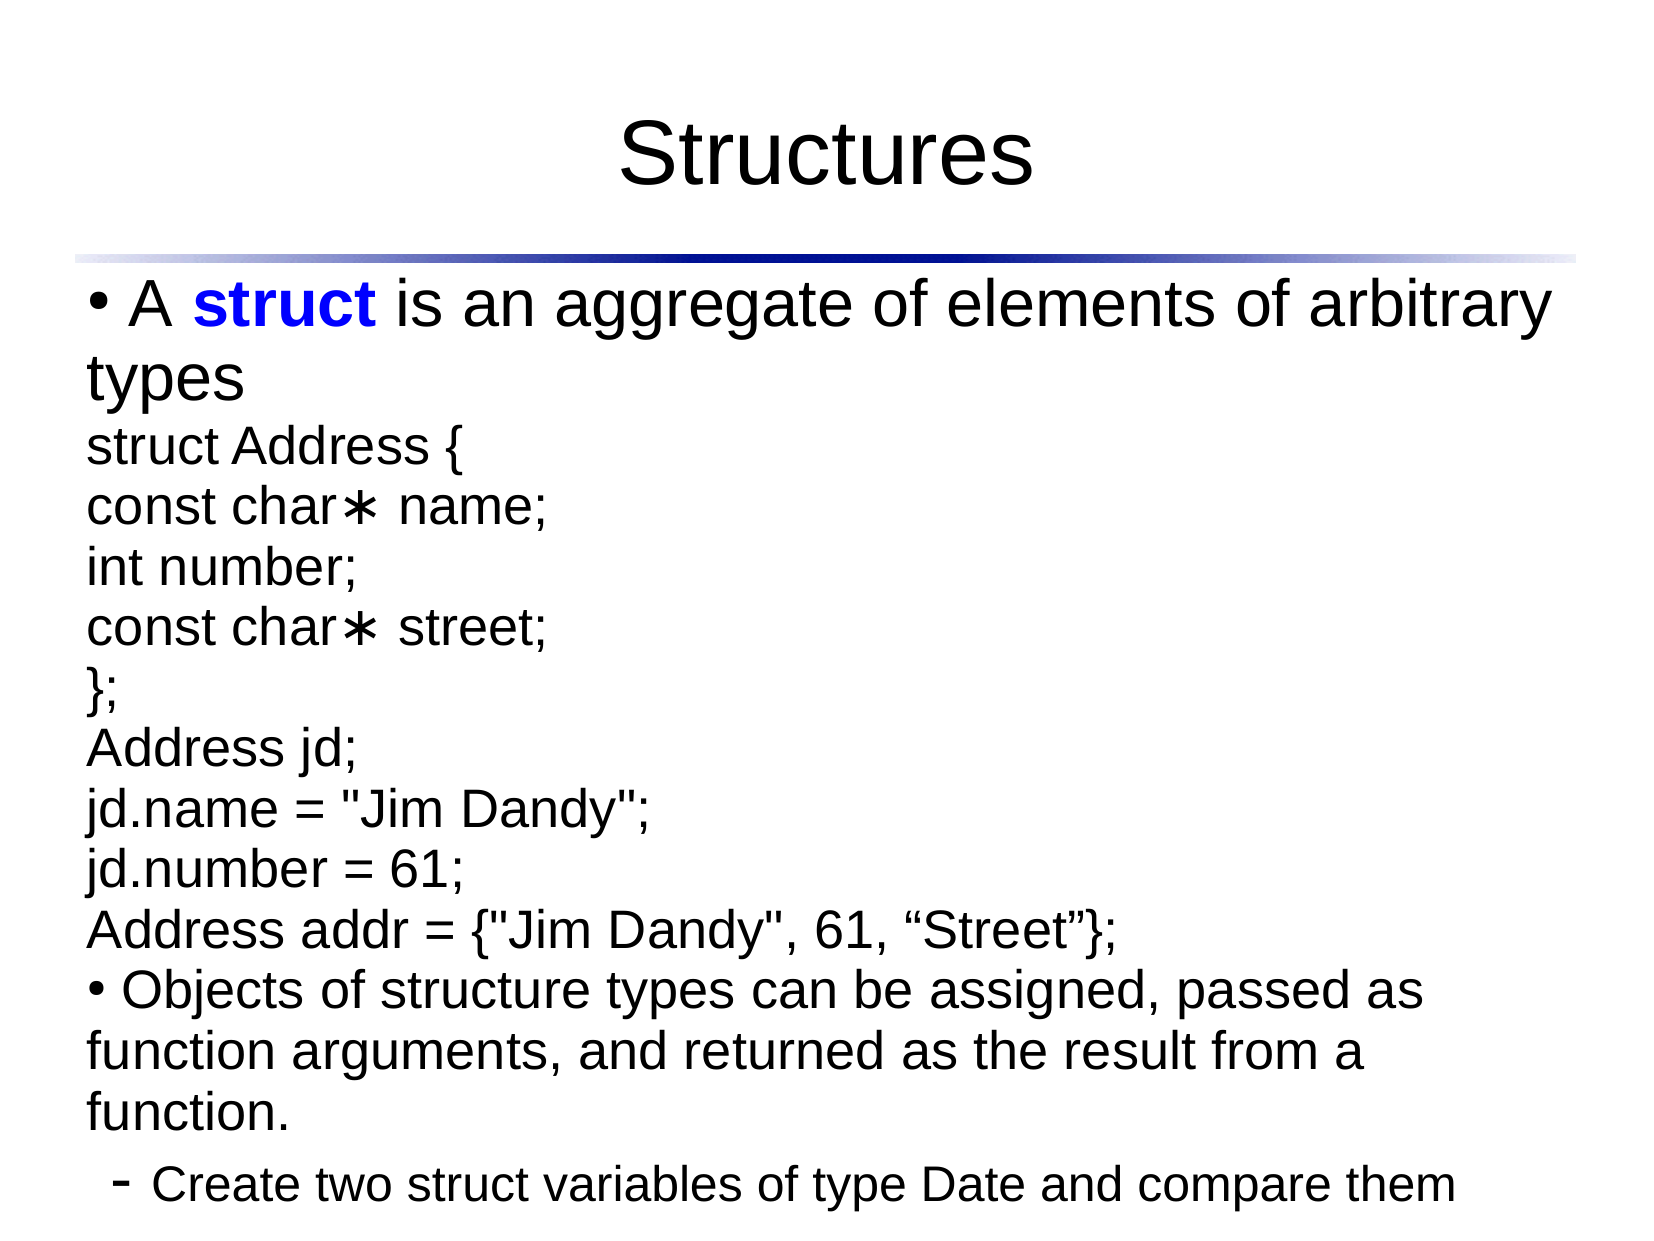

# Structures
 A struct is an aggregate of elements of arbitrary types
struct Address {
const char∗ name;
int number;
const char∗ street;
};
Address jd;
jd.name = "Jim Dandy";
jd.number = 61;
Address addr = {"Jim Dandy", 61, “Street”};
 Objects of structure types can be assigned, passed as function arguments, and returned as the result from a function.
- Create two struct variables of type Date and compare them